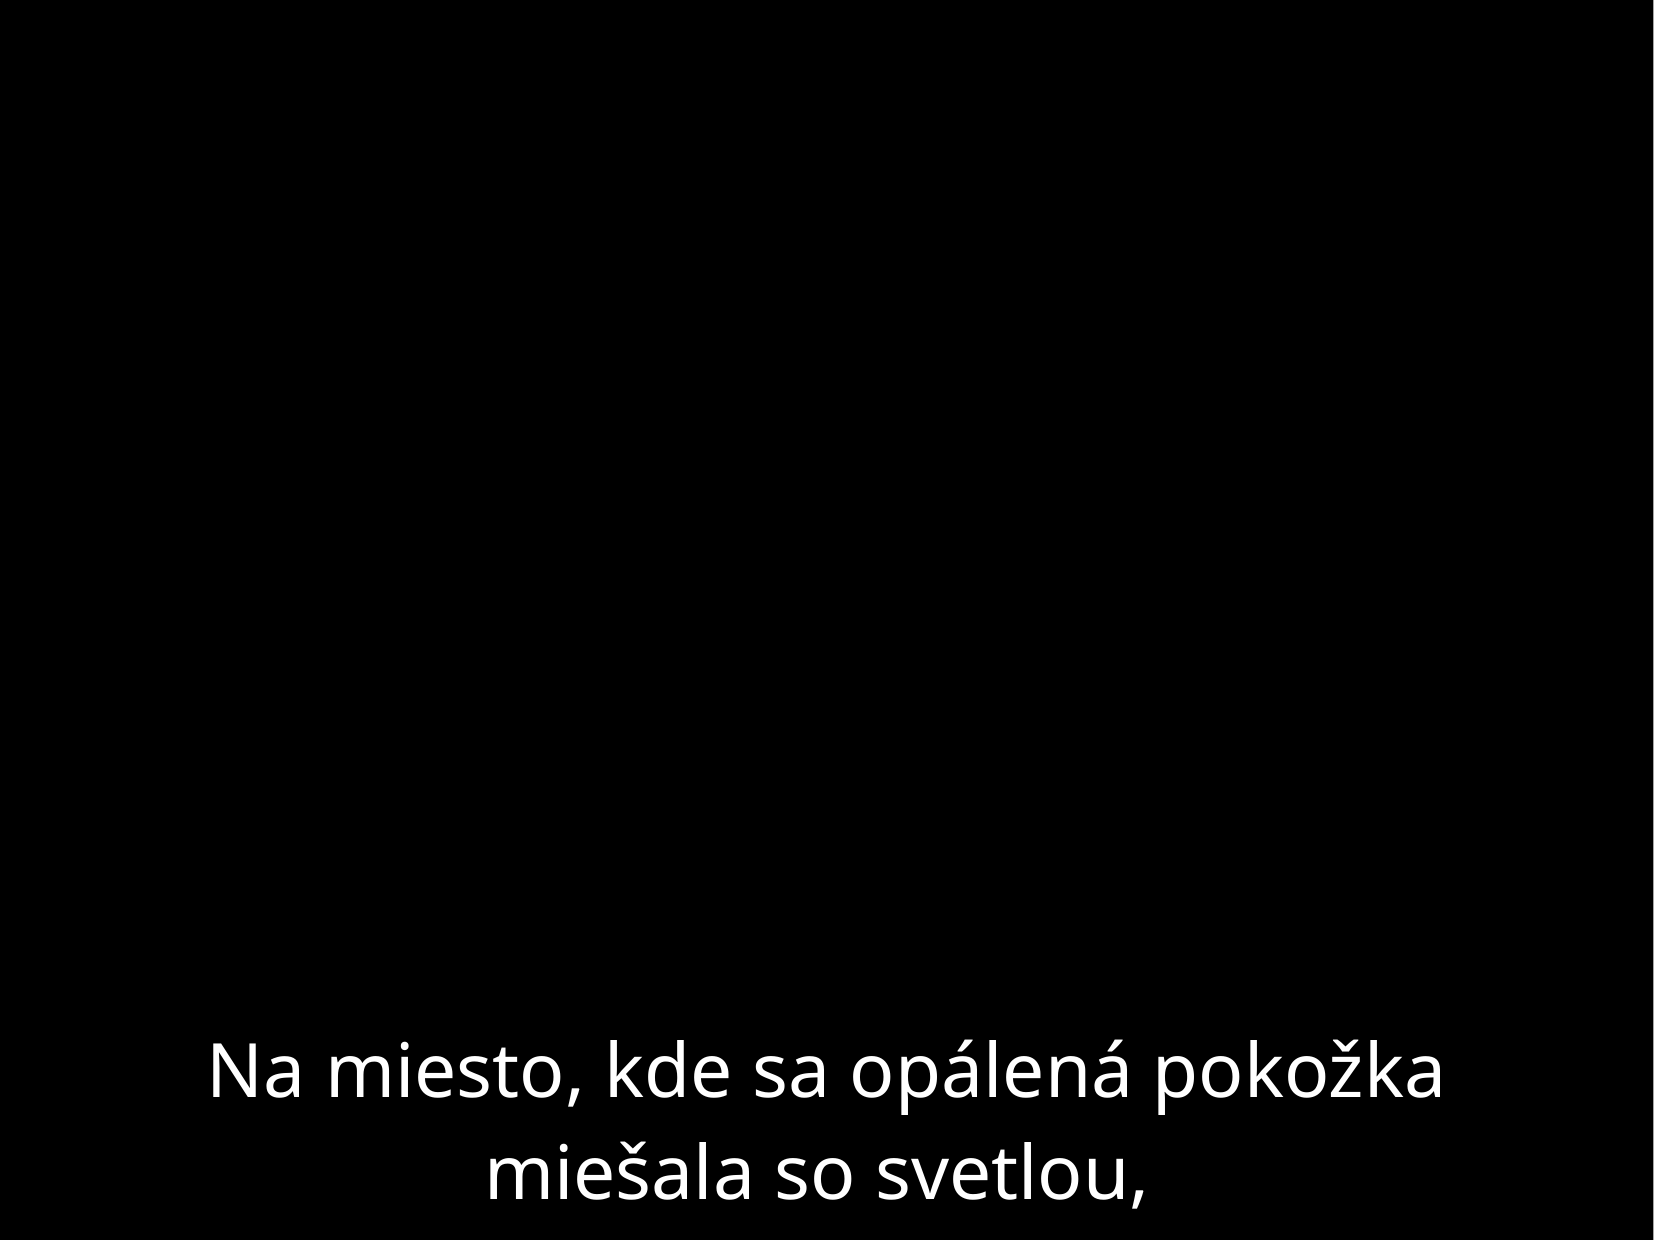

# Na miesto, kde sa opálená pokožka miešala so svetlou,